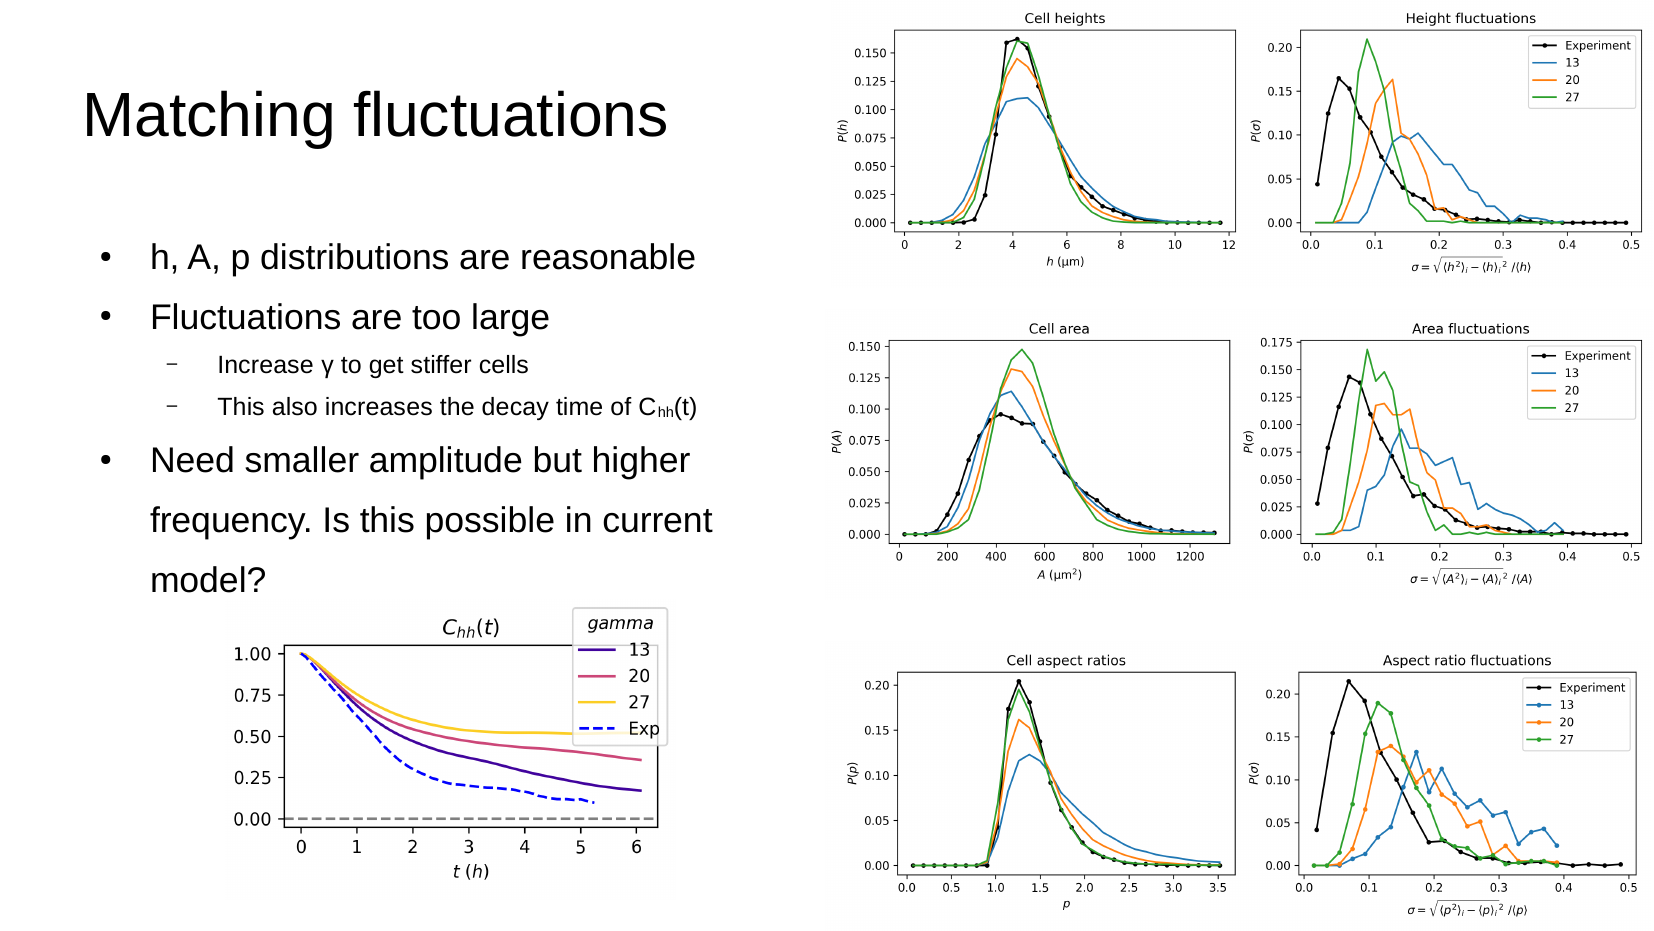

# Matching fluctuations
h, A, p distributions are reasonable
Fluctuations are too large
Increase γ to get stiffer cells
This also increases the decay time of Chh(t)
Need smaller amplitude but higher frequency. Is this possible in current model?